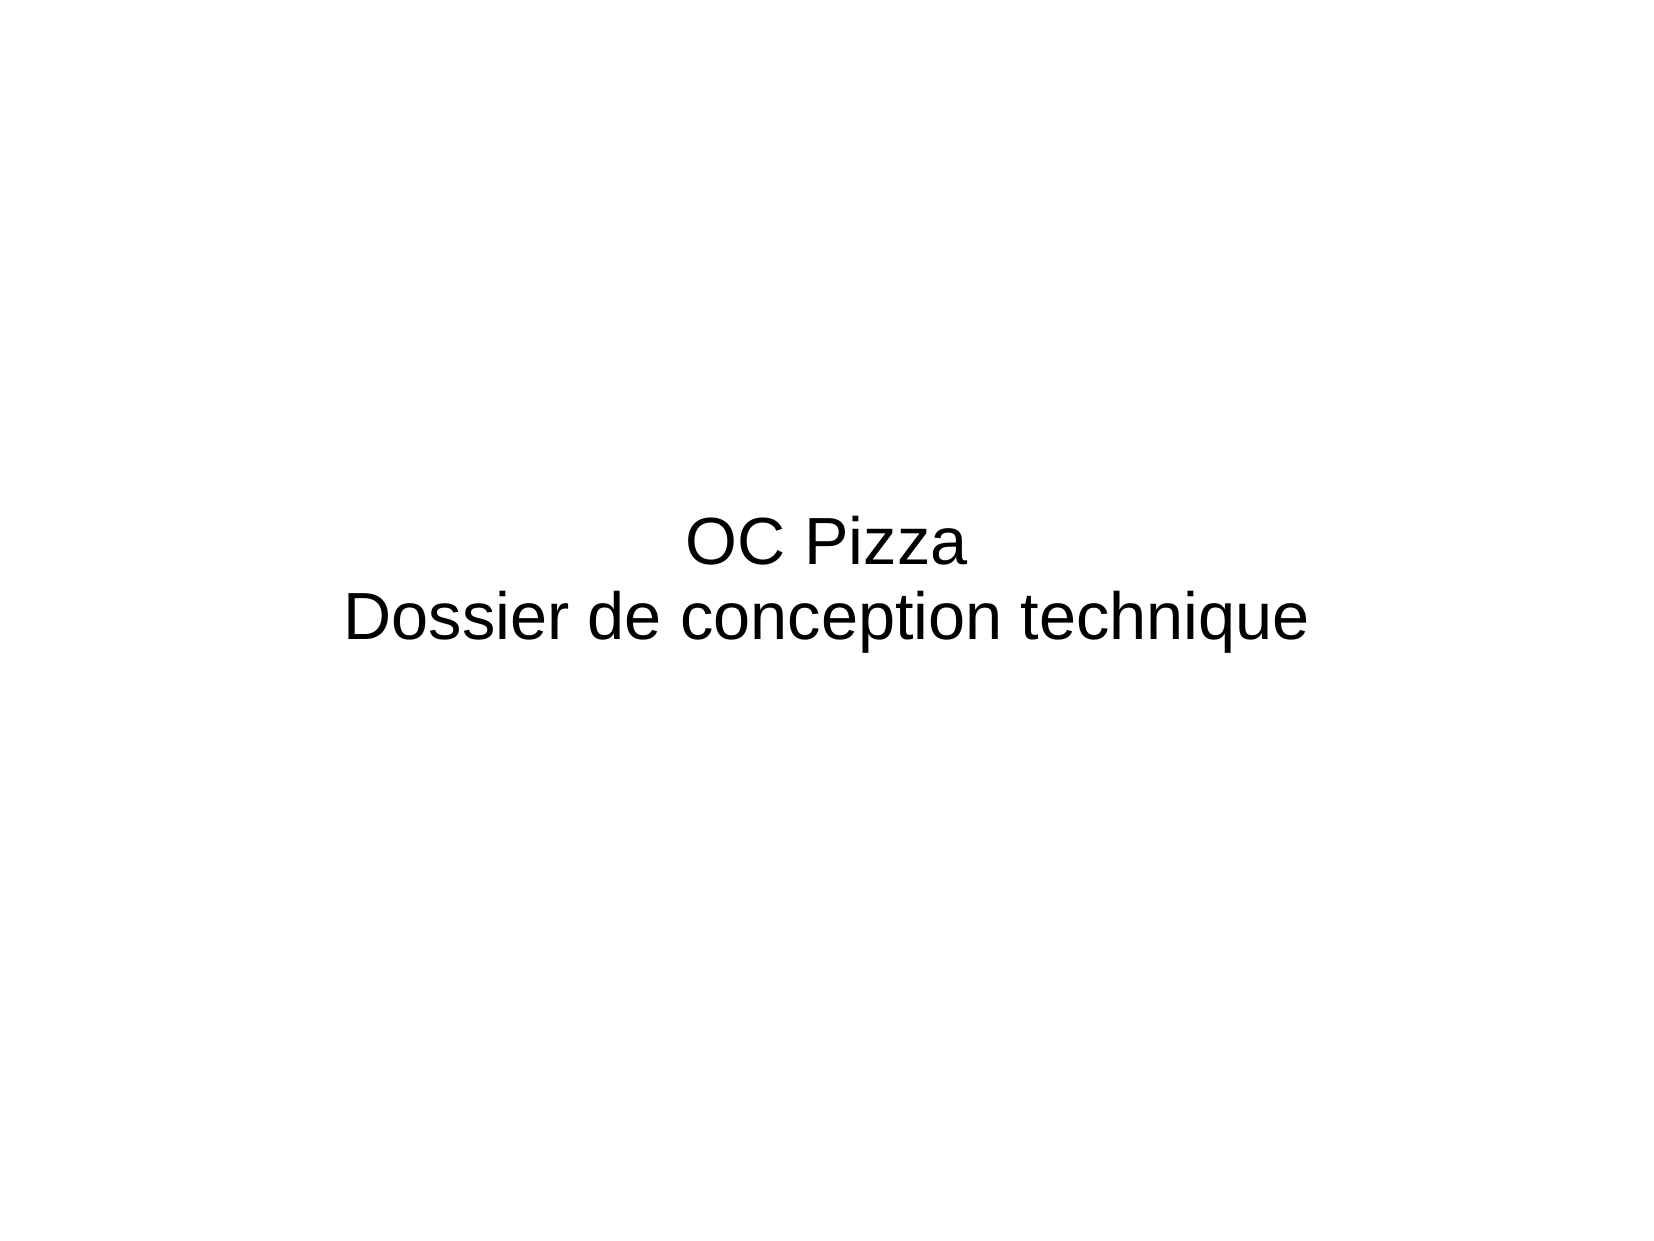

# OC Pizza
Dossier de conception technique